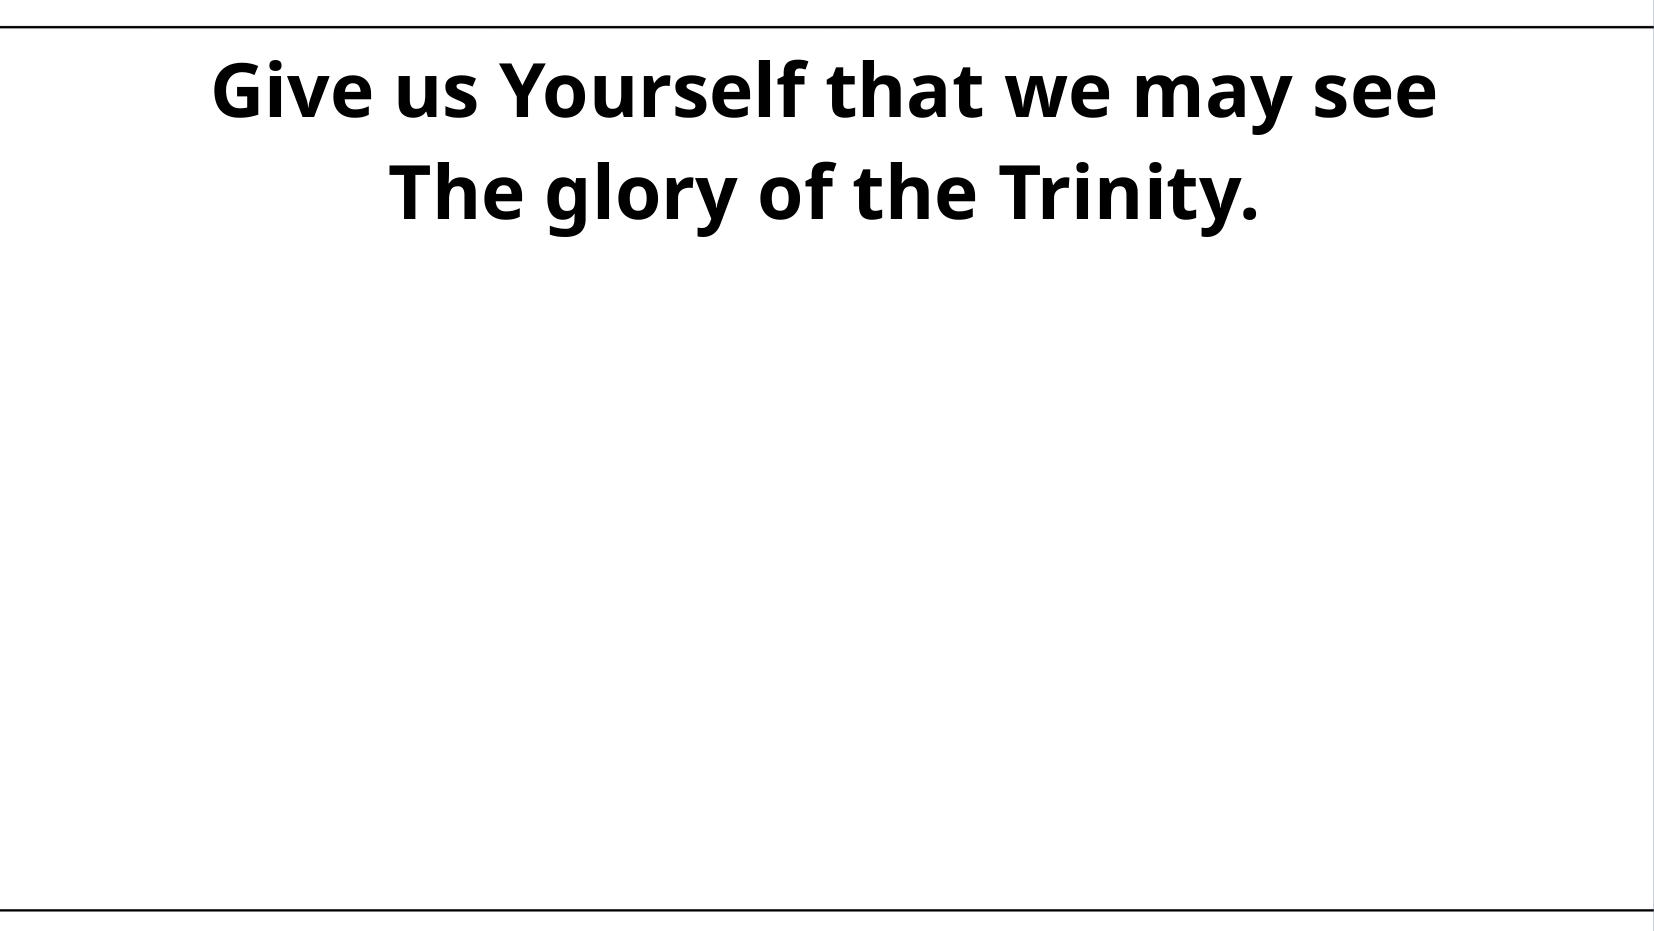

Give us Yourself that we may see
The glory of the Trinity.